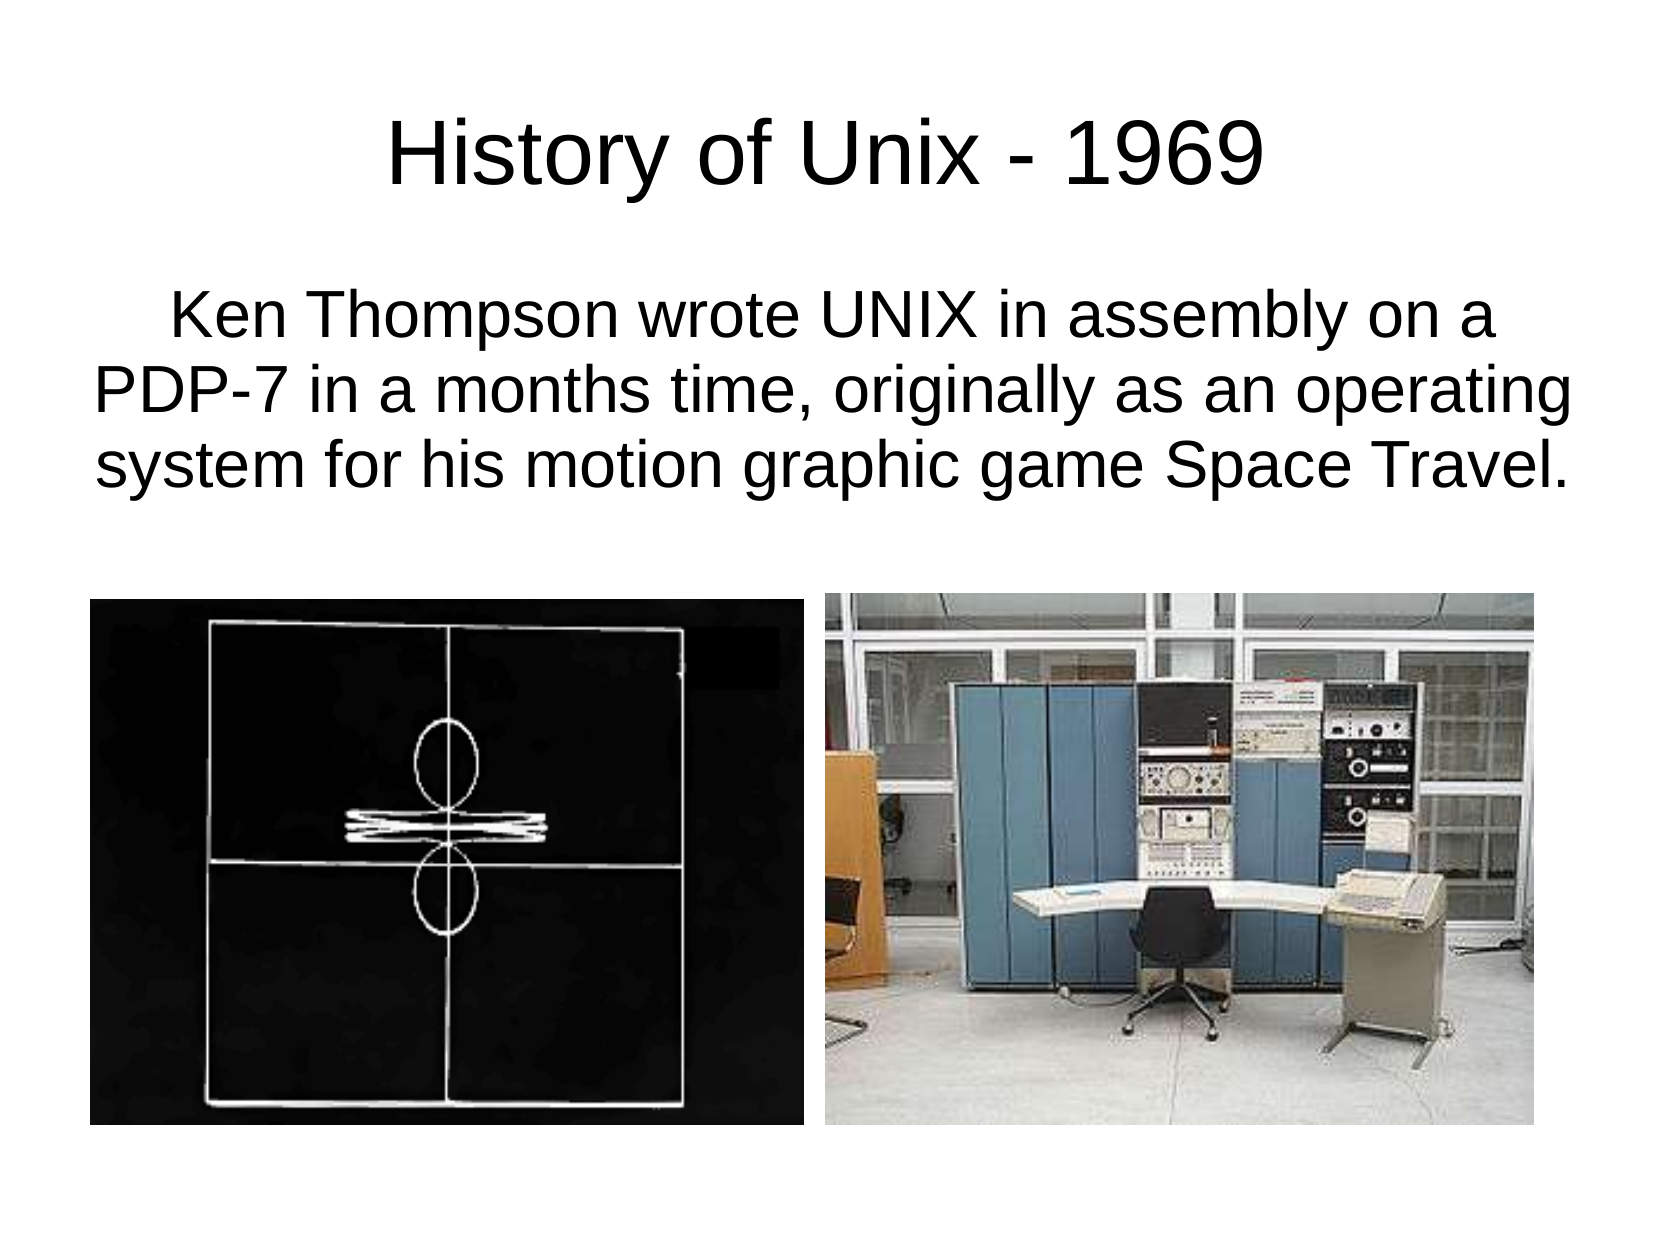

Ken Thompson wrote UNIX in assembly on a PDP-7 in a months time, originally as an operating system for his motion graphic game Space Travel.
# History of Unix - 1969